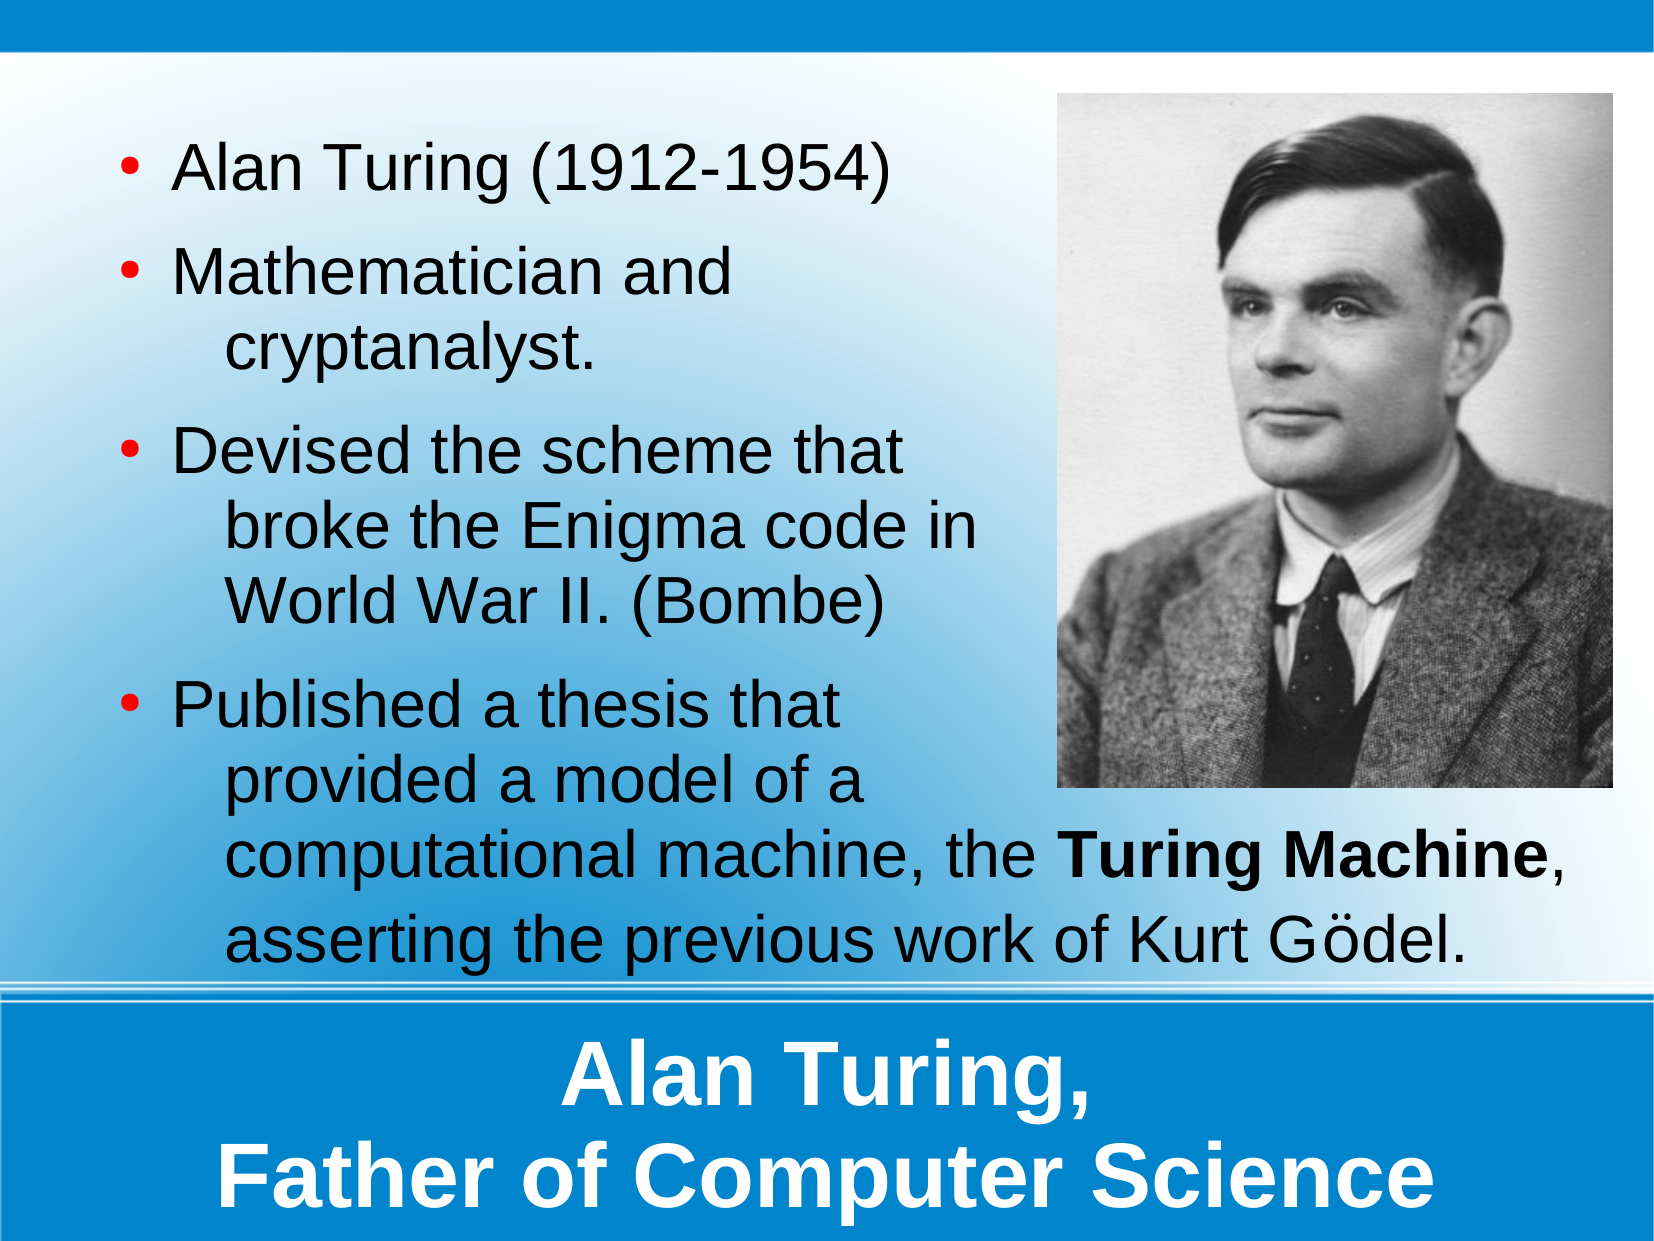

Alan Turing (1912-1954)
Mathematician and
cryptanalyst.
Devised the scheme that
broke the Enigma code in
World War II. (Bombe)
Published a thesis that
provided a model of a
computational machine, the Turing Machine, asserting the previous work of Kurt Gödel.
# Alan Turing, Father of Computer Science